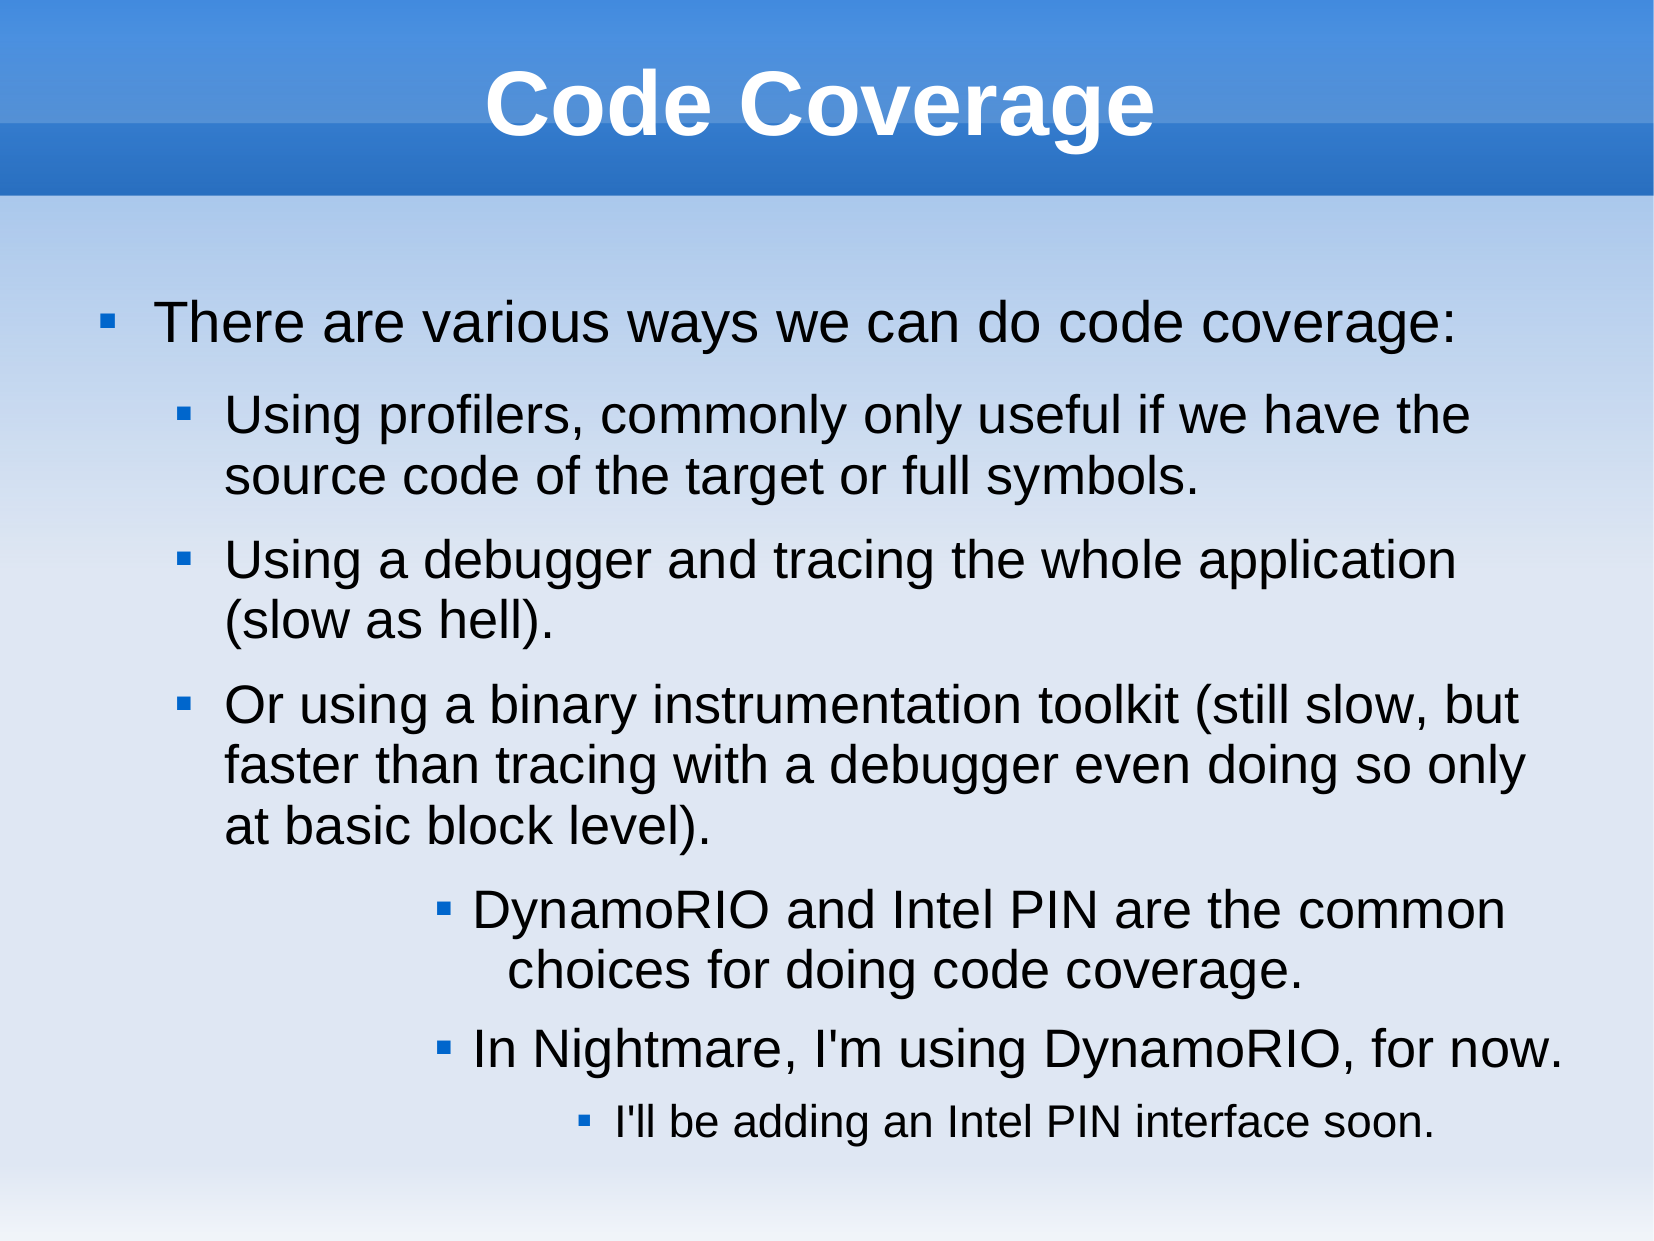

# Code Coverage
There are various ways we can do code coverage:
Using profilers, commonly only useful if we have the source code of the target or full symbols.
Using a debugger and tracing the whole application (slow as hell).
Or using a binary instrumentation toolkit (still slow, but faster than tracing with a debugger even doing so only at basic block level).
DynamoRIO and Intel PIN are the common choices for doing code coverage.
In Nightmare, I'm using DynamoRIO, for now.
I'll be adding an Intel PIN interface soon.